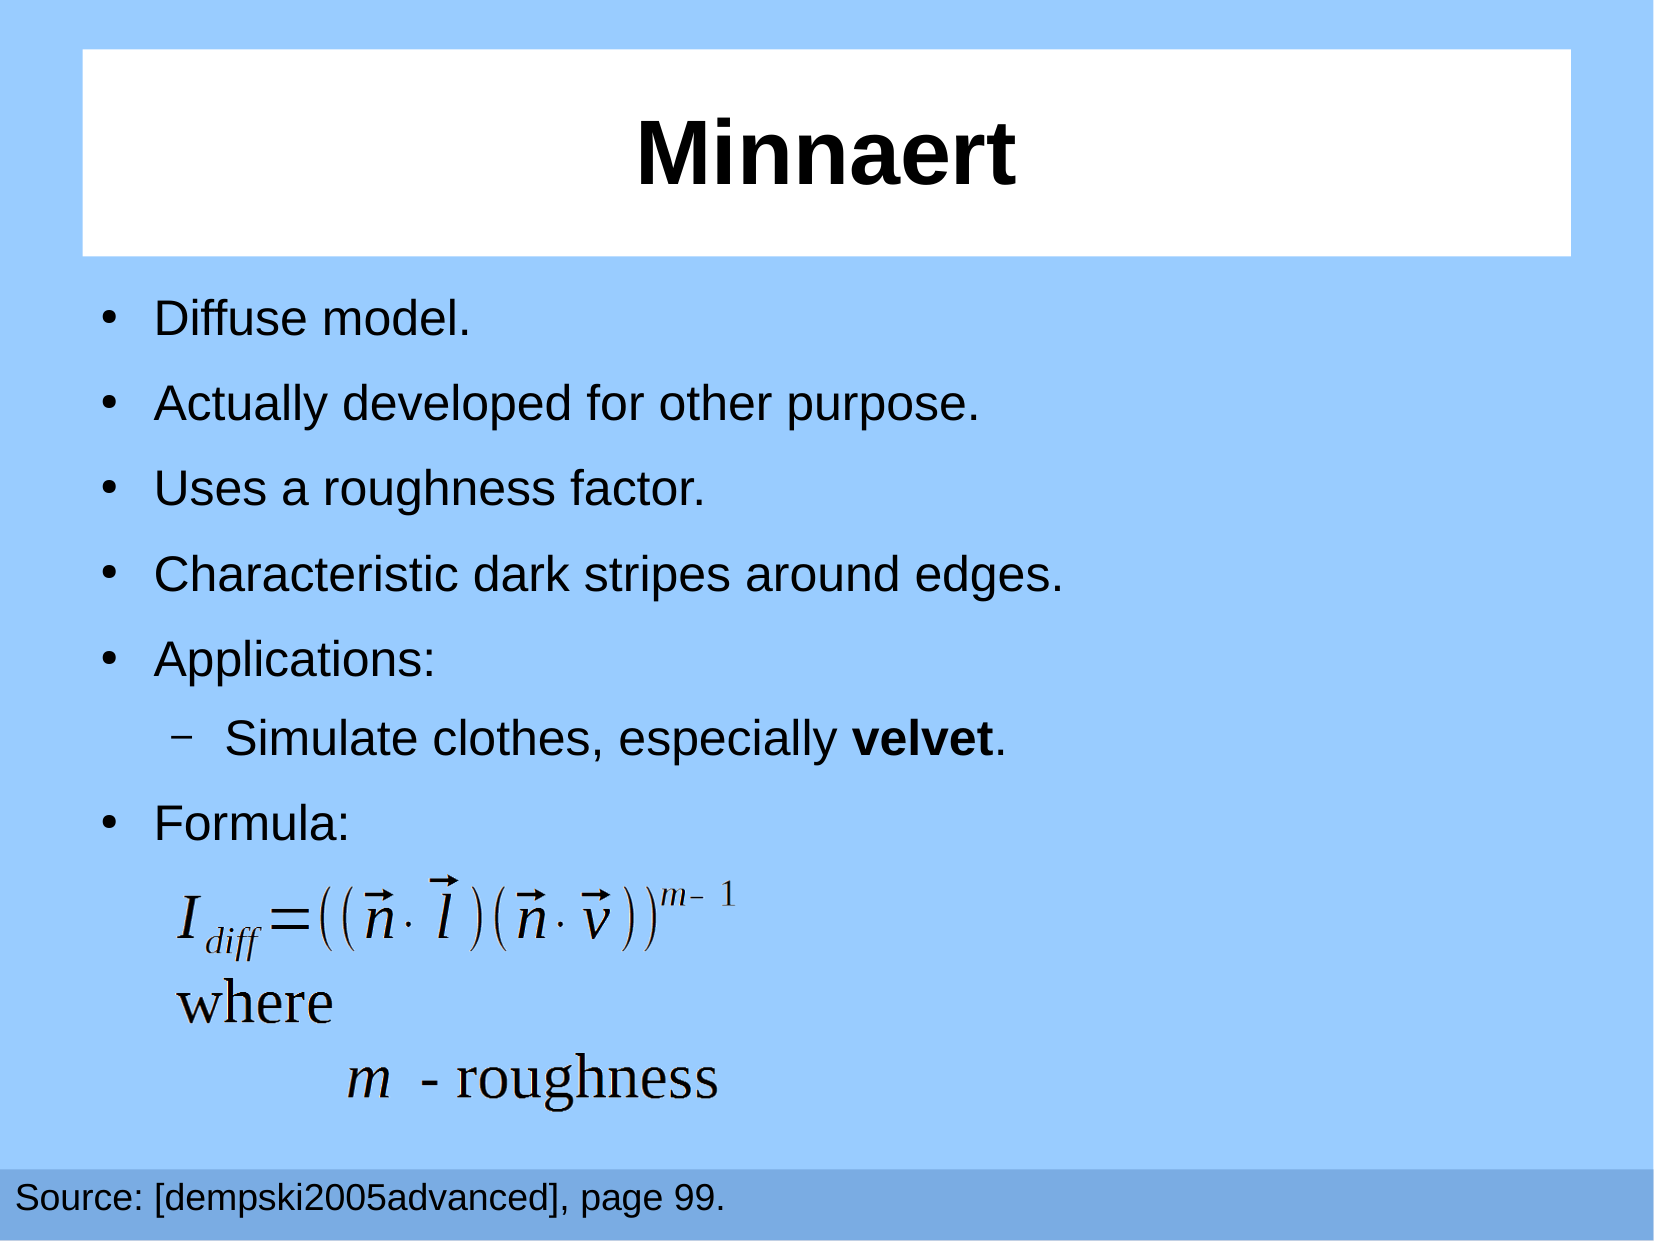

# Minnaert
Diffuse model.
Actually developed for other purpose.
Uses a roughness factor.
Characteristic dark stripes around edges.
Applications:
Simulate clothes, especially velvet.
Formula:
Source: [dempski2005advanced], page 99.